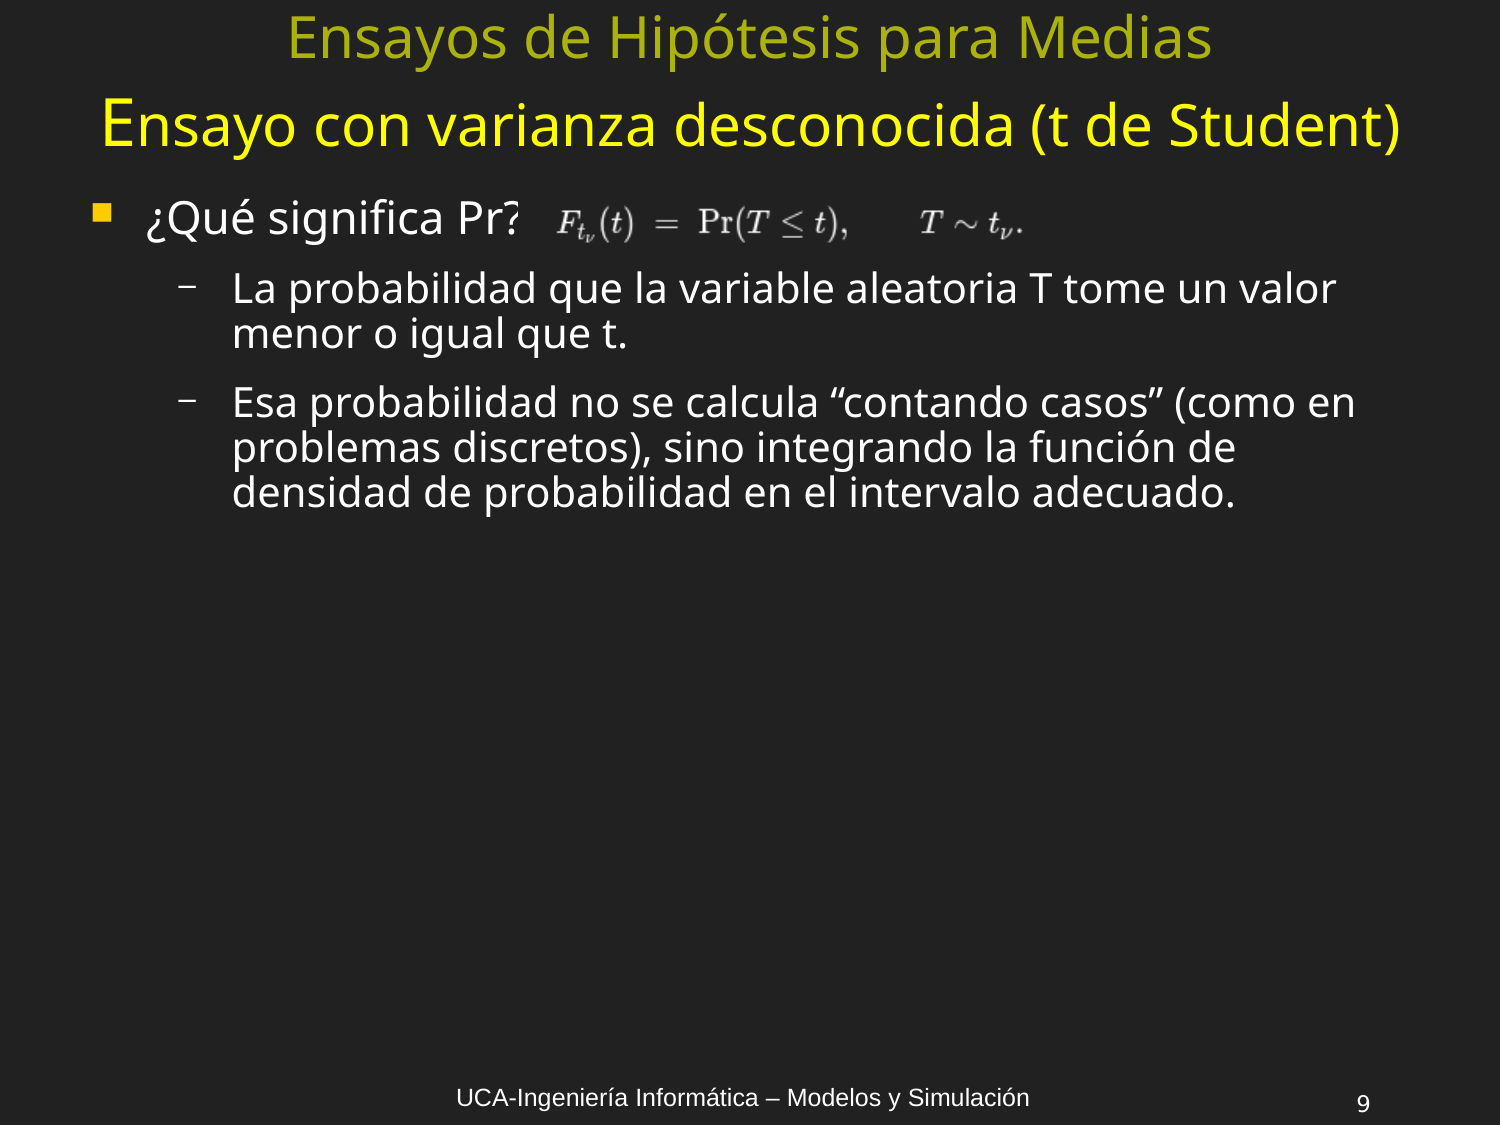

# Ensayos de Hipótesis para Medias Ensayo con varianza desconocida (t de Student)
¿Qué significa Pr?
La probabilidad que la variable aleatoria T tome un valor menor o igual que t.
Esa probabilidad no se calcula “contando casos” (como en problemas discretos), sino integrando la función de densidad de probabilidad en el intervalo adecuado.